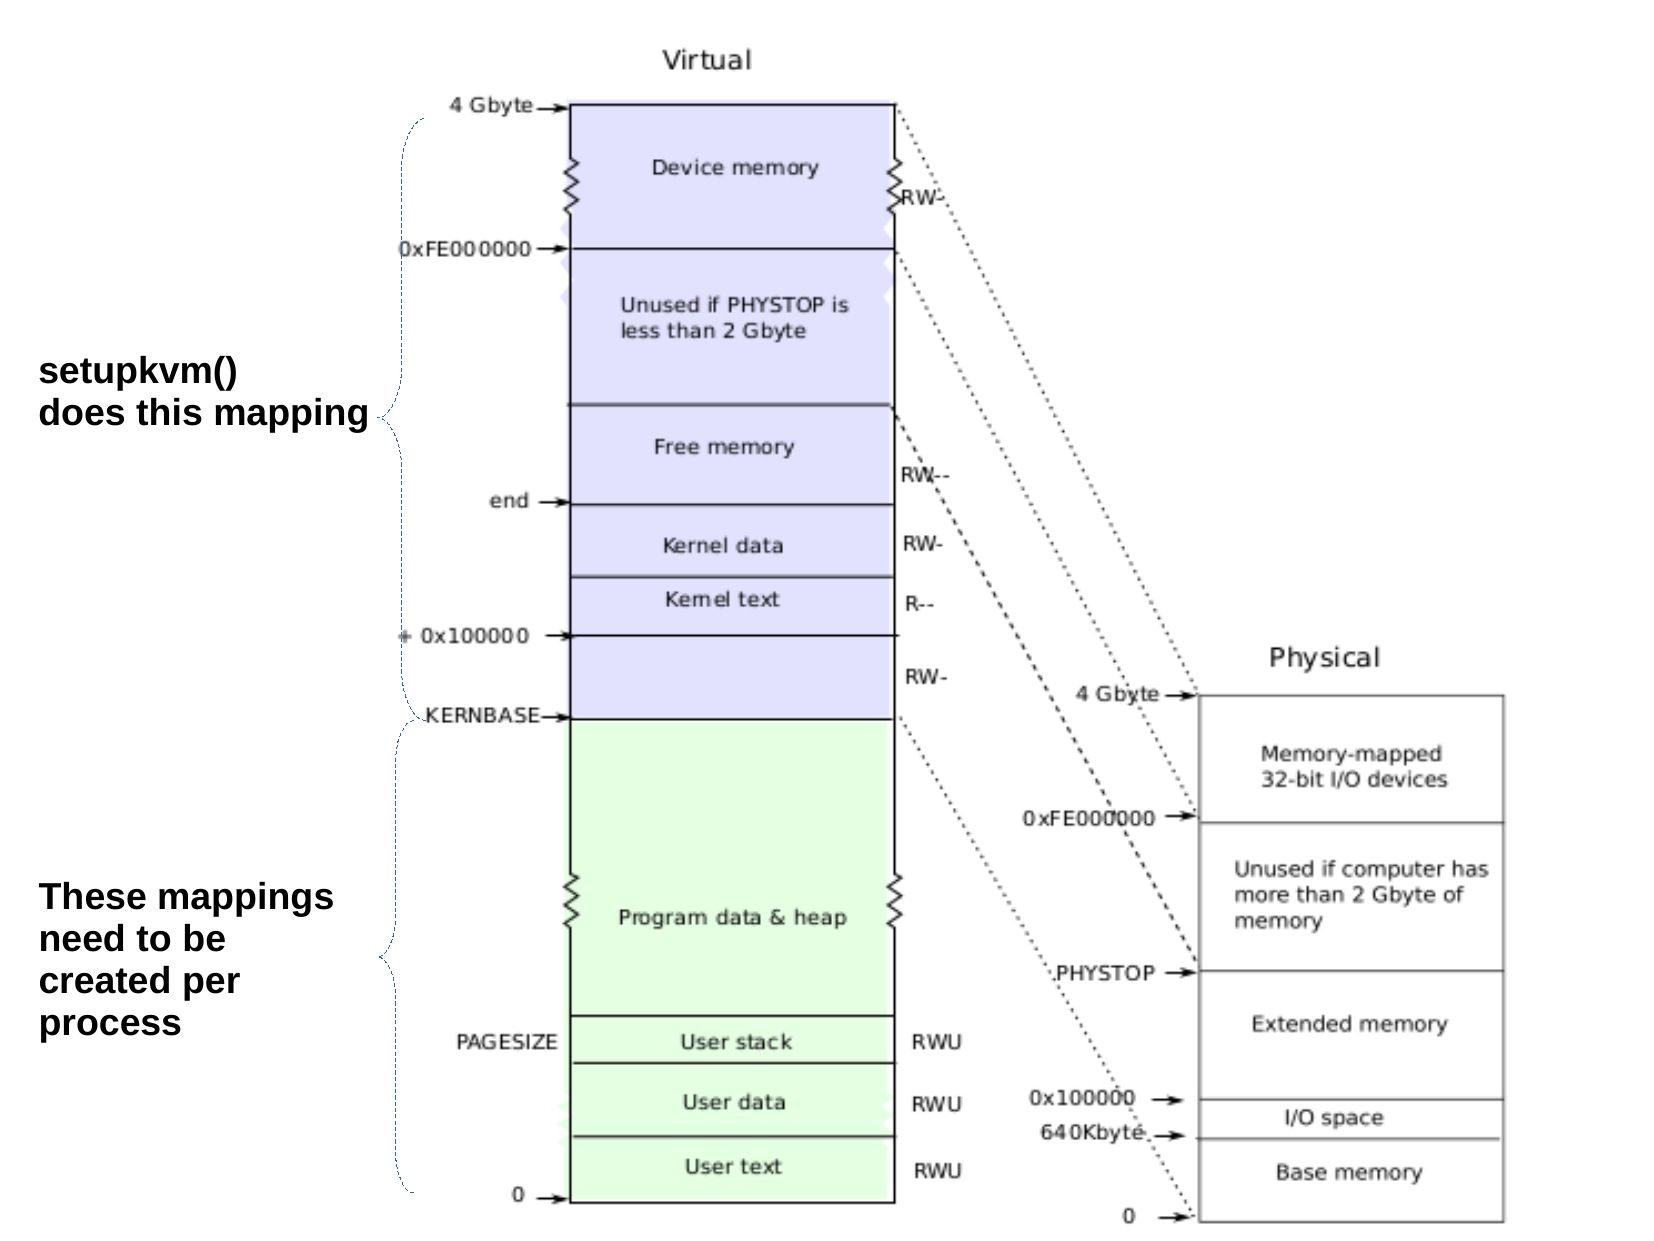

setupkvm()
does this mapping
# Layout of process’s VA space
These mappings need to be created per process